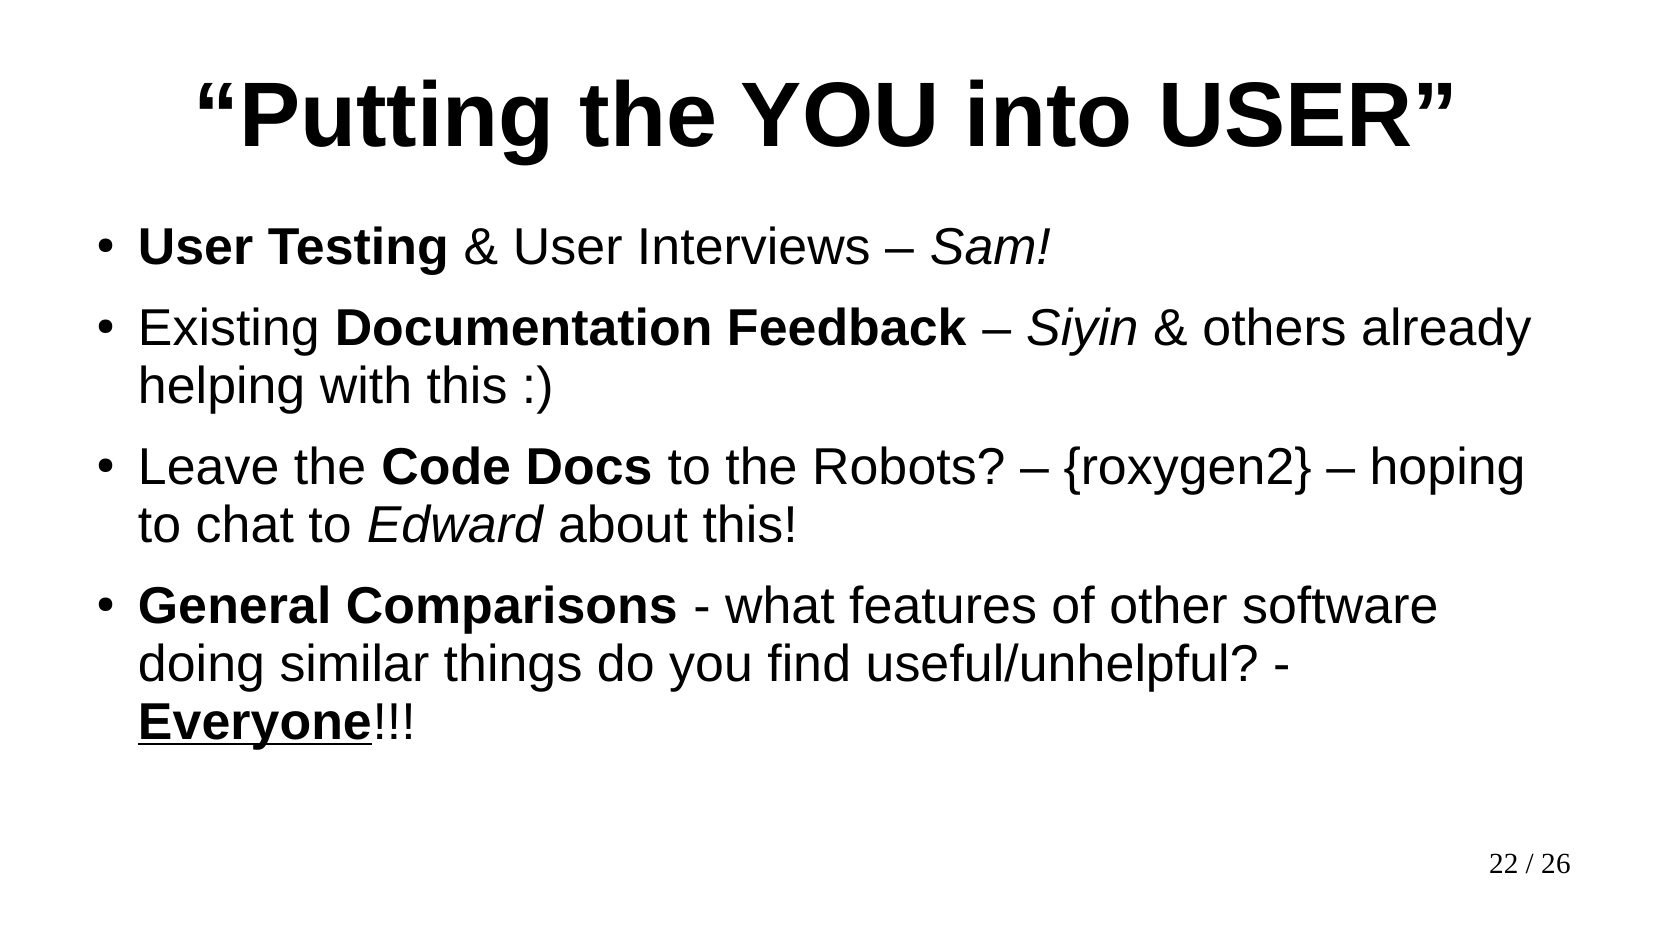

# “Putting the YOU into USER”
User Testing & User Interviews – Sam!
Existing Documentation Feedback – Siyin & others already helping with this :)
Leave the Code Docs to the Robots? – {roxygen2} – hoping to chat to Edward about this!
General Comparisons - what features of other software doing similar things do you find useful/unhelpful? - Everyone!!!
22